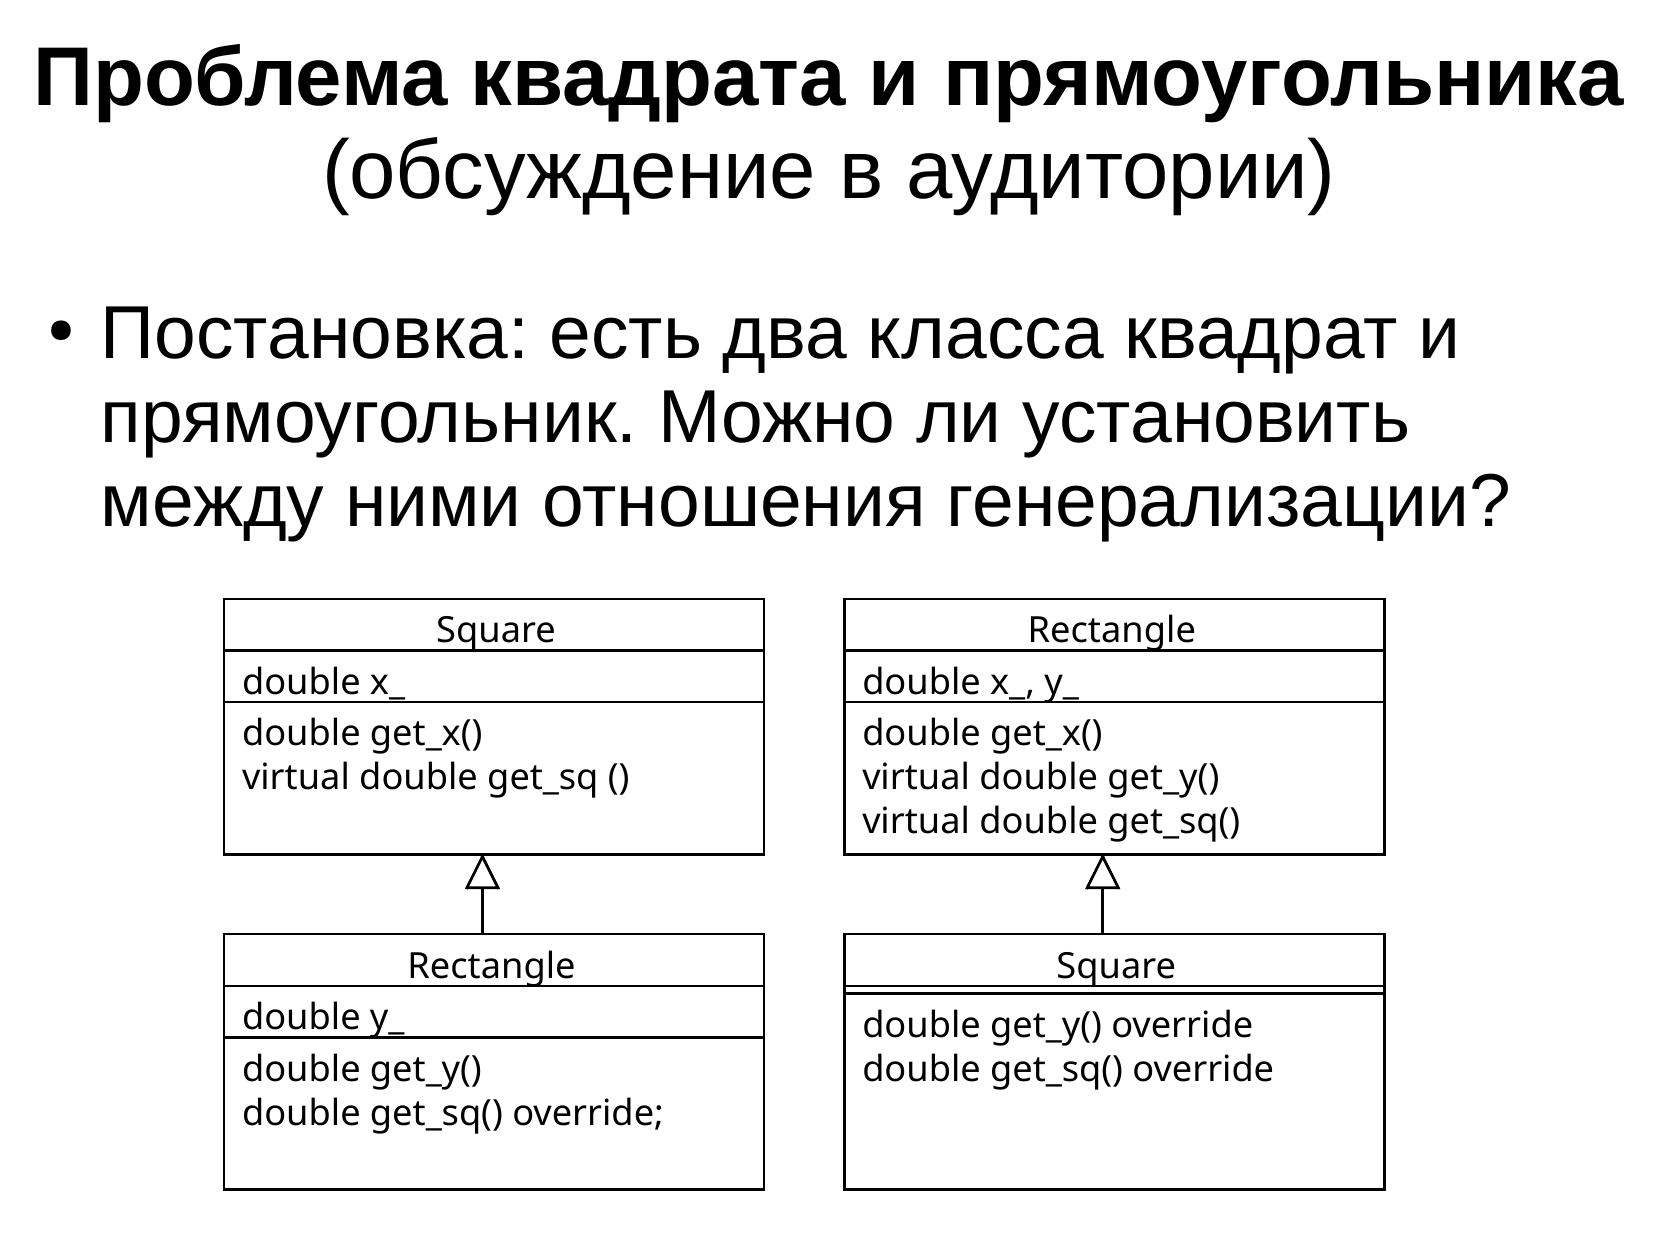

# Проблема квадрата и прямоугольника (обсуждение в аудитории)
Постановка: есть два класса квадрат и прямоугольник. Можно ли установить между ними отношения генерализации?